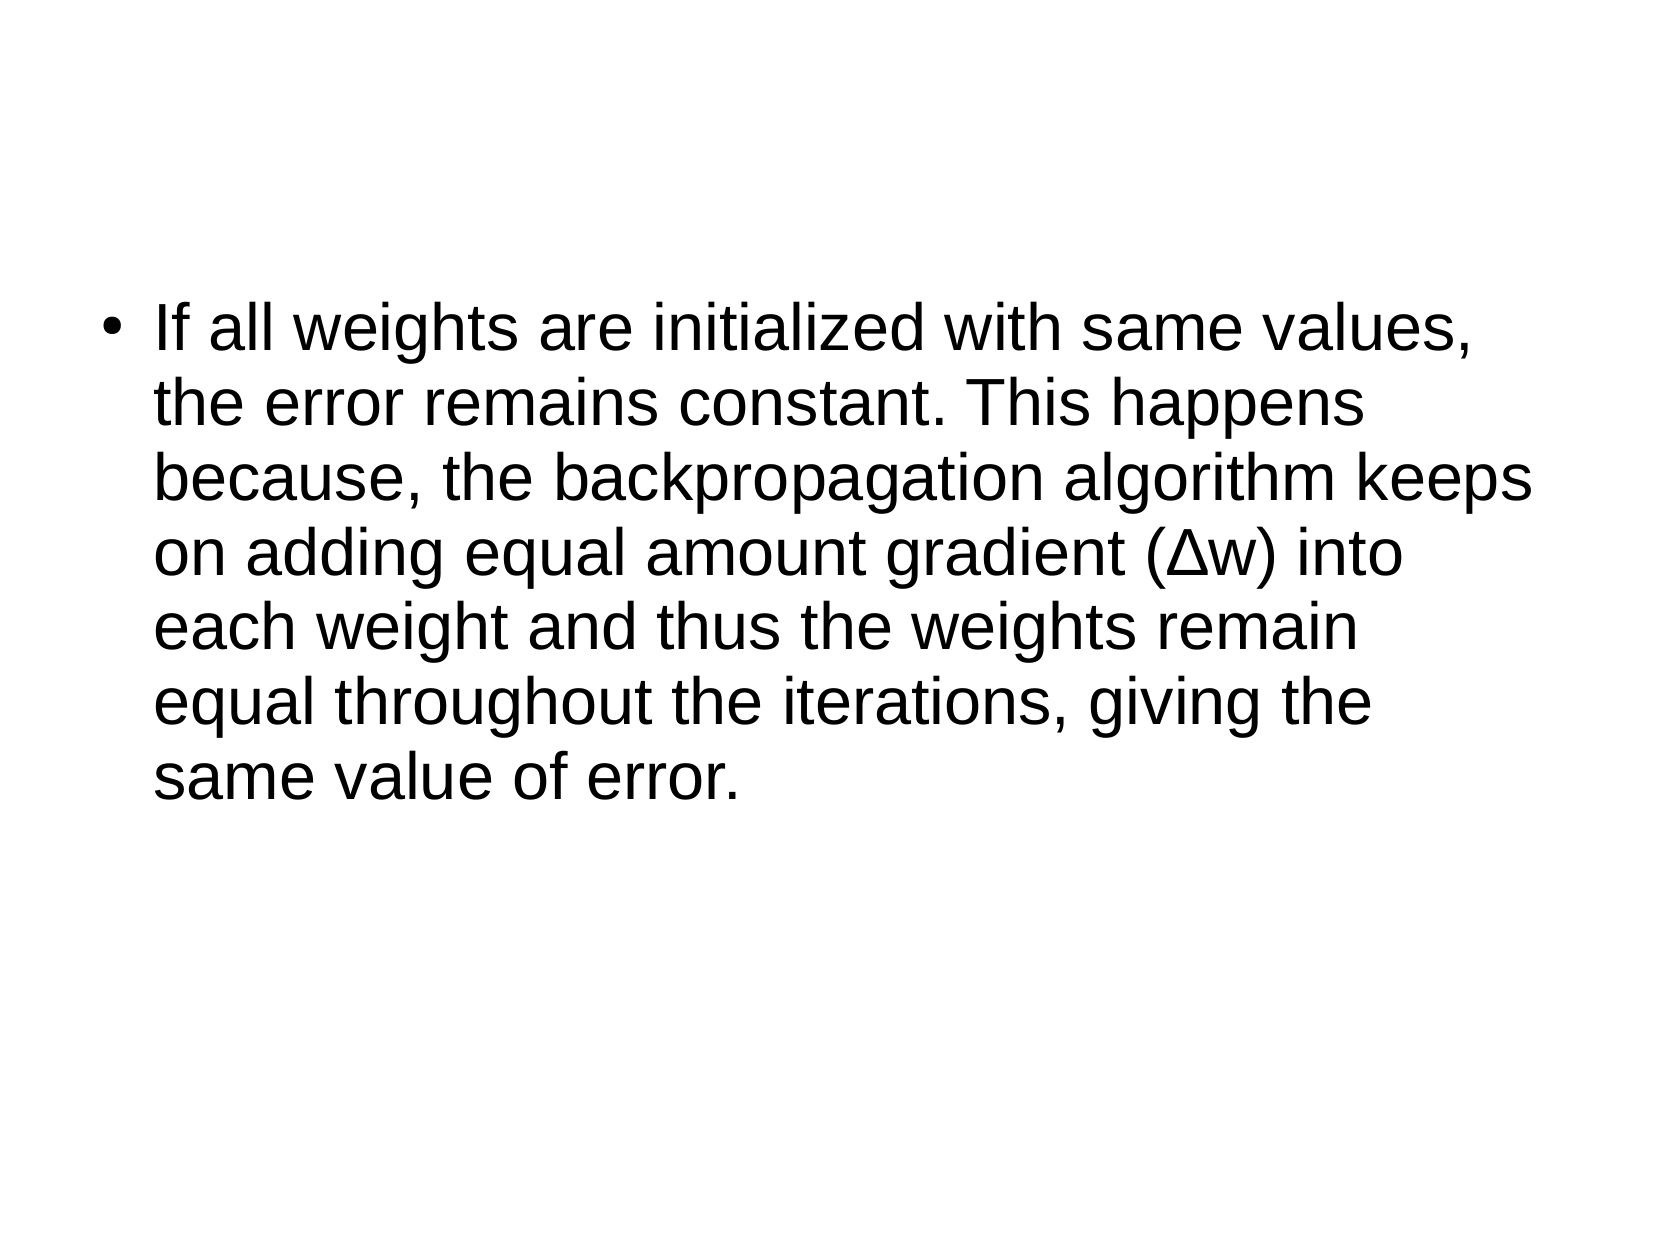

# If all weights are initialized with same values, the error remains constant. This happens because, the backpropagation algorithm keeps on adding equal amount gradient (∆w) into each weight and thus the weights remain equal throughout the iterations, giving the same value of error.